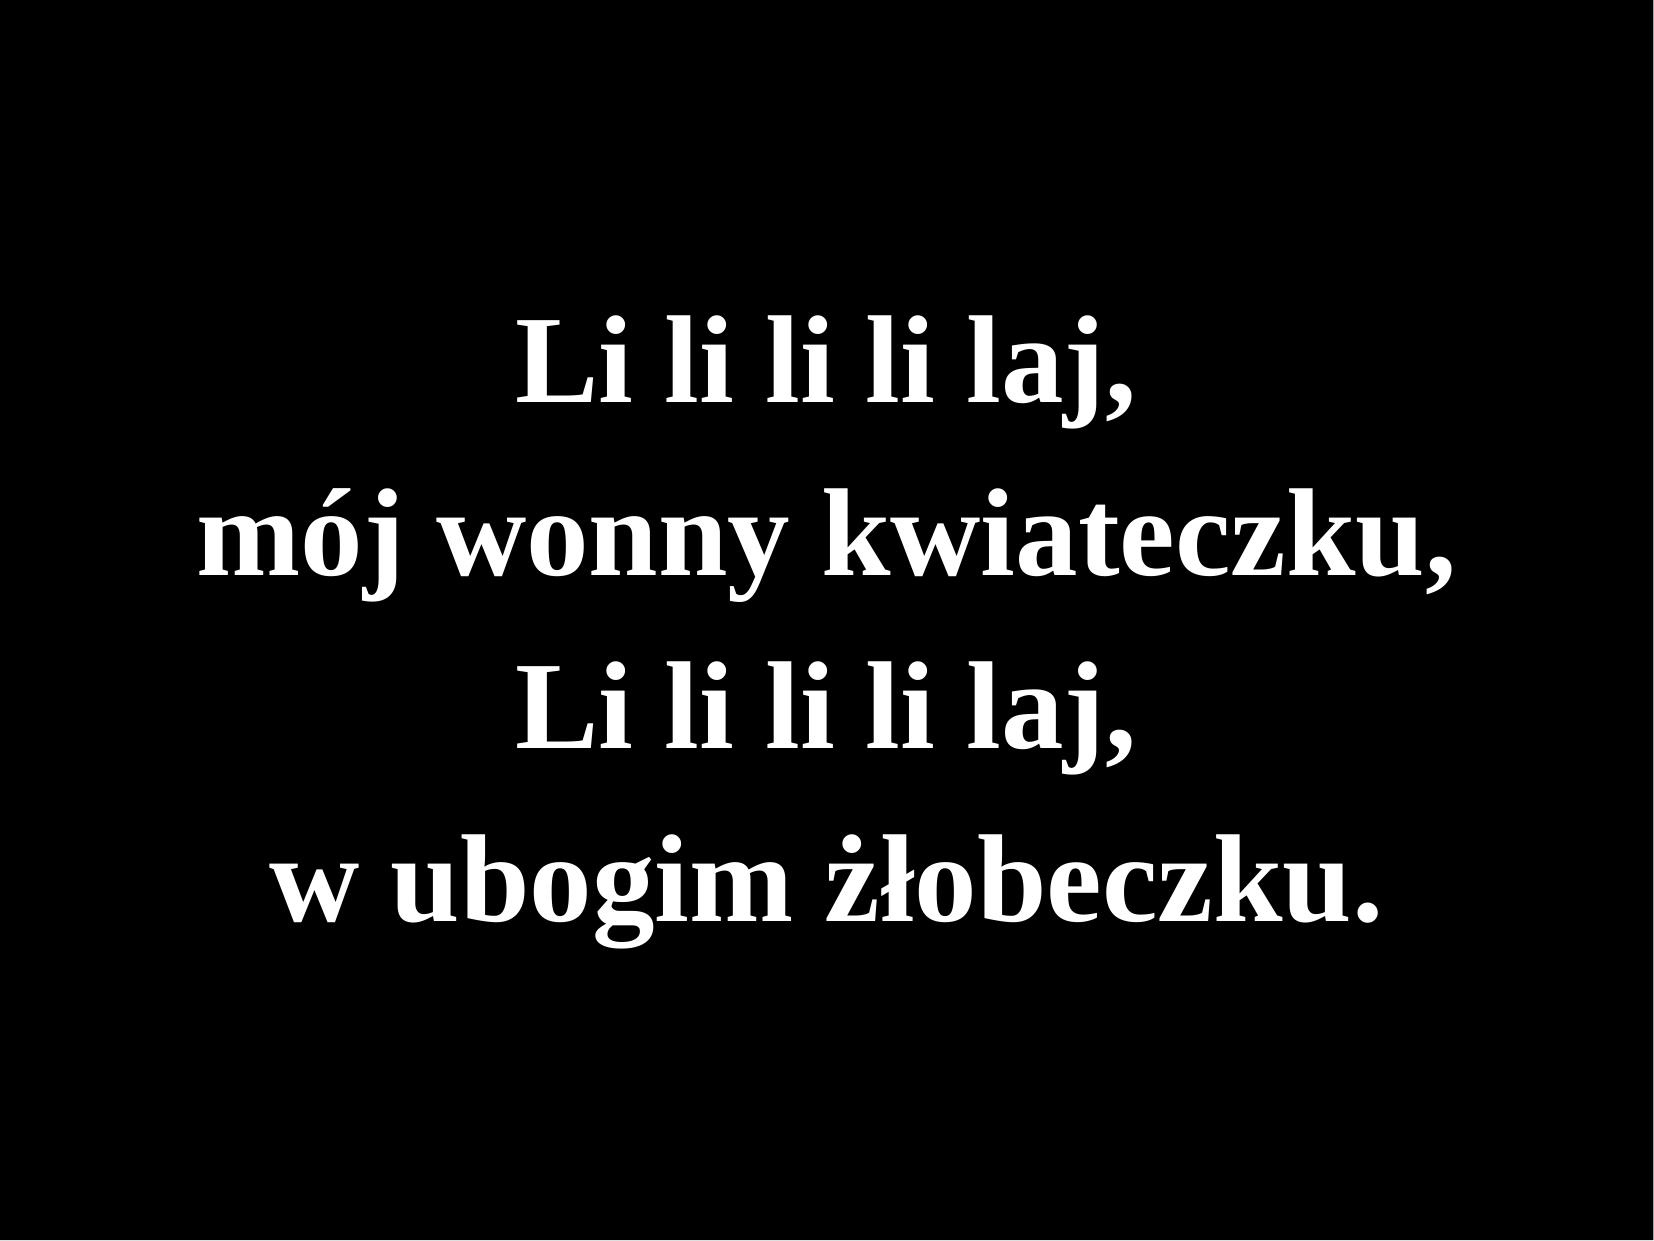

# Li li li li laj, ppp mój wonny kwiateczku, ppp Li li li li laj, ppp w ubogim żłobeczku.